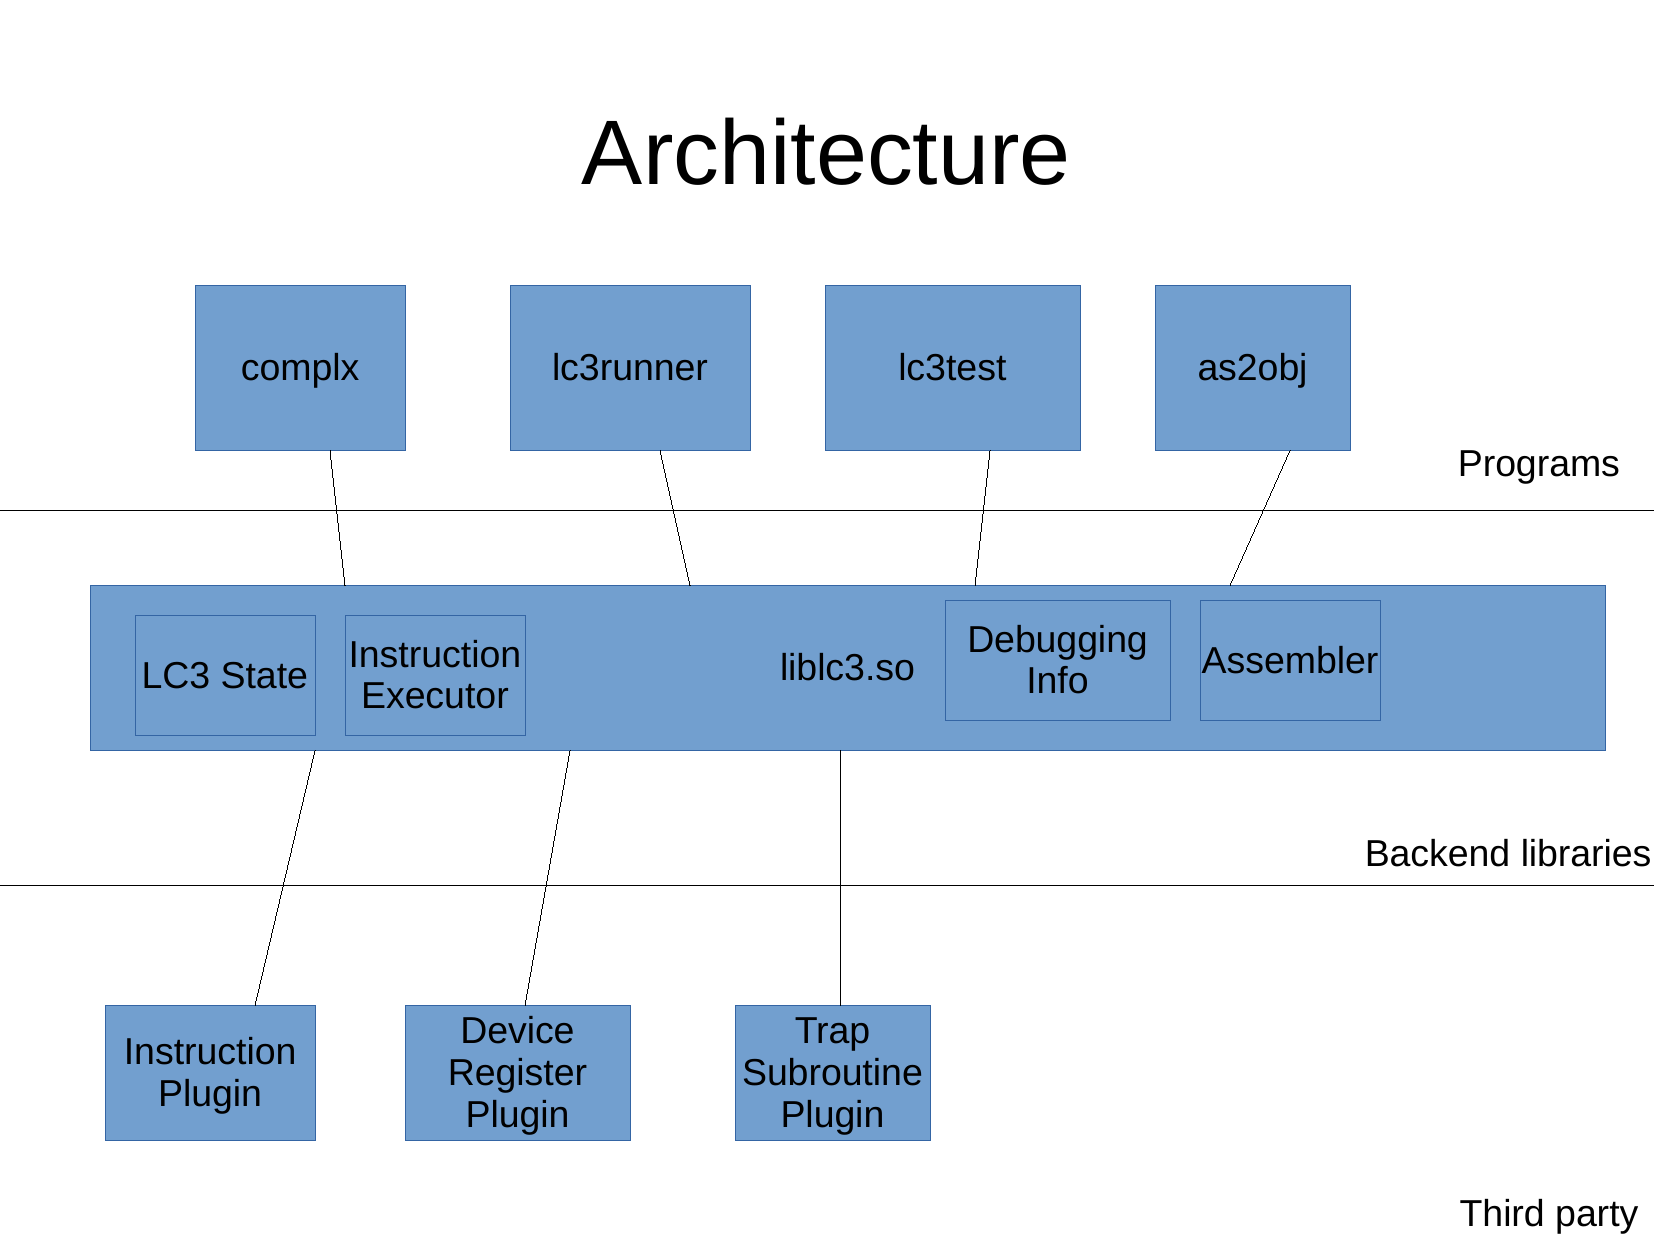

# Architecture
complx
lc3runner
lc3test
as2obj
Programs
liblc3.so
Debugging
Info
Assembler
LC3 State
Instruction
Executor
Backend libraries
Instruction
Plugin
Device
Register
Plugin
Trap
Subroutine
Plugin
Third party